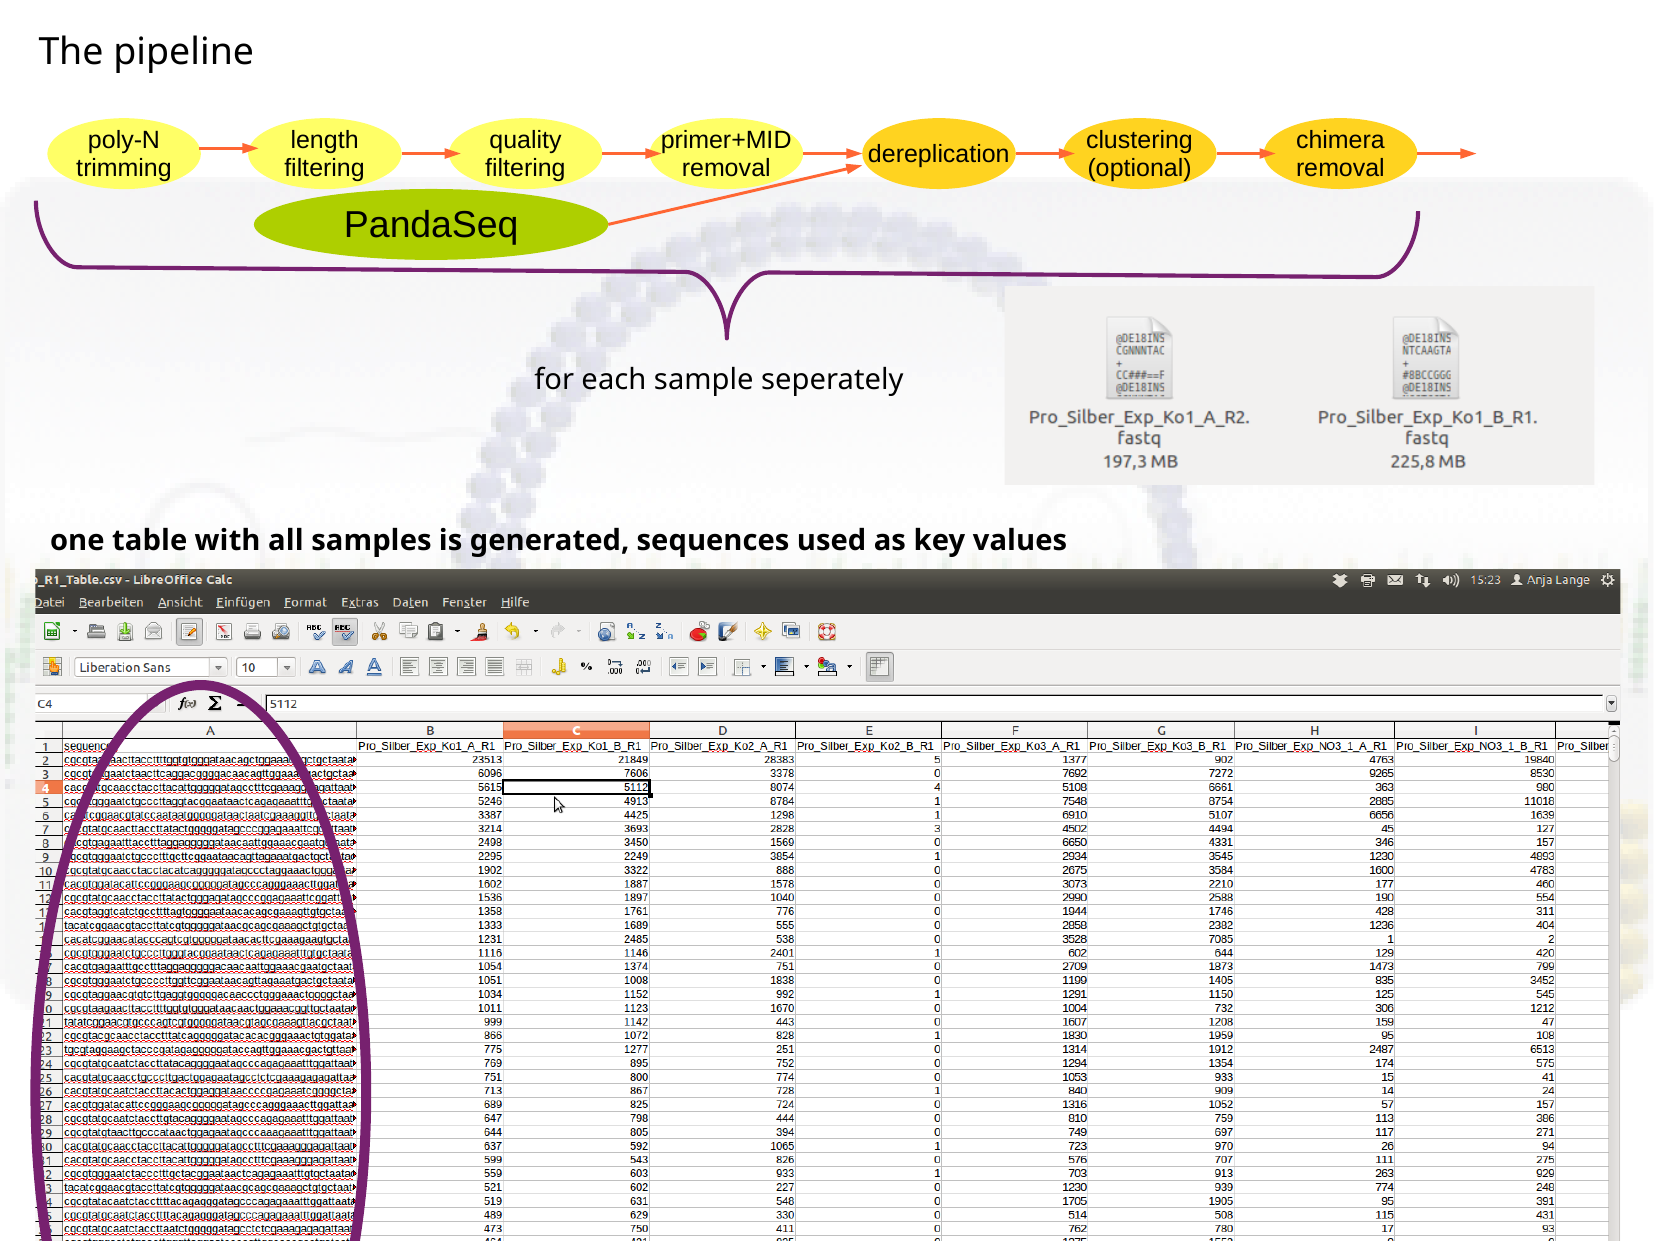

The pipeline
quality
filtering
primer+MID
removal
dereplication
clustering
(optional)
chimera
removal
poly-N
trimming
length
filtering
PandaSeq
for each sample seperately
one table with all samples is generated, sequences used as key values